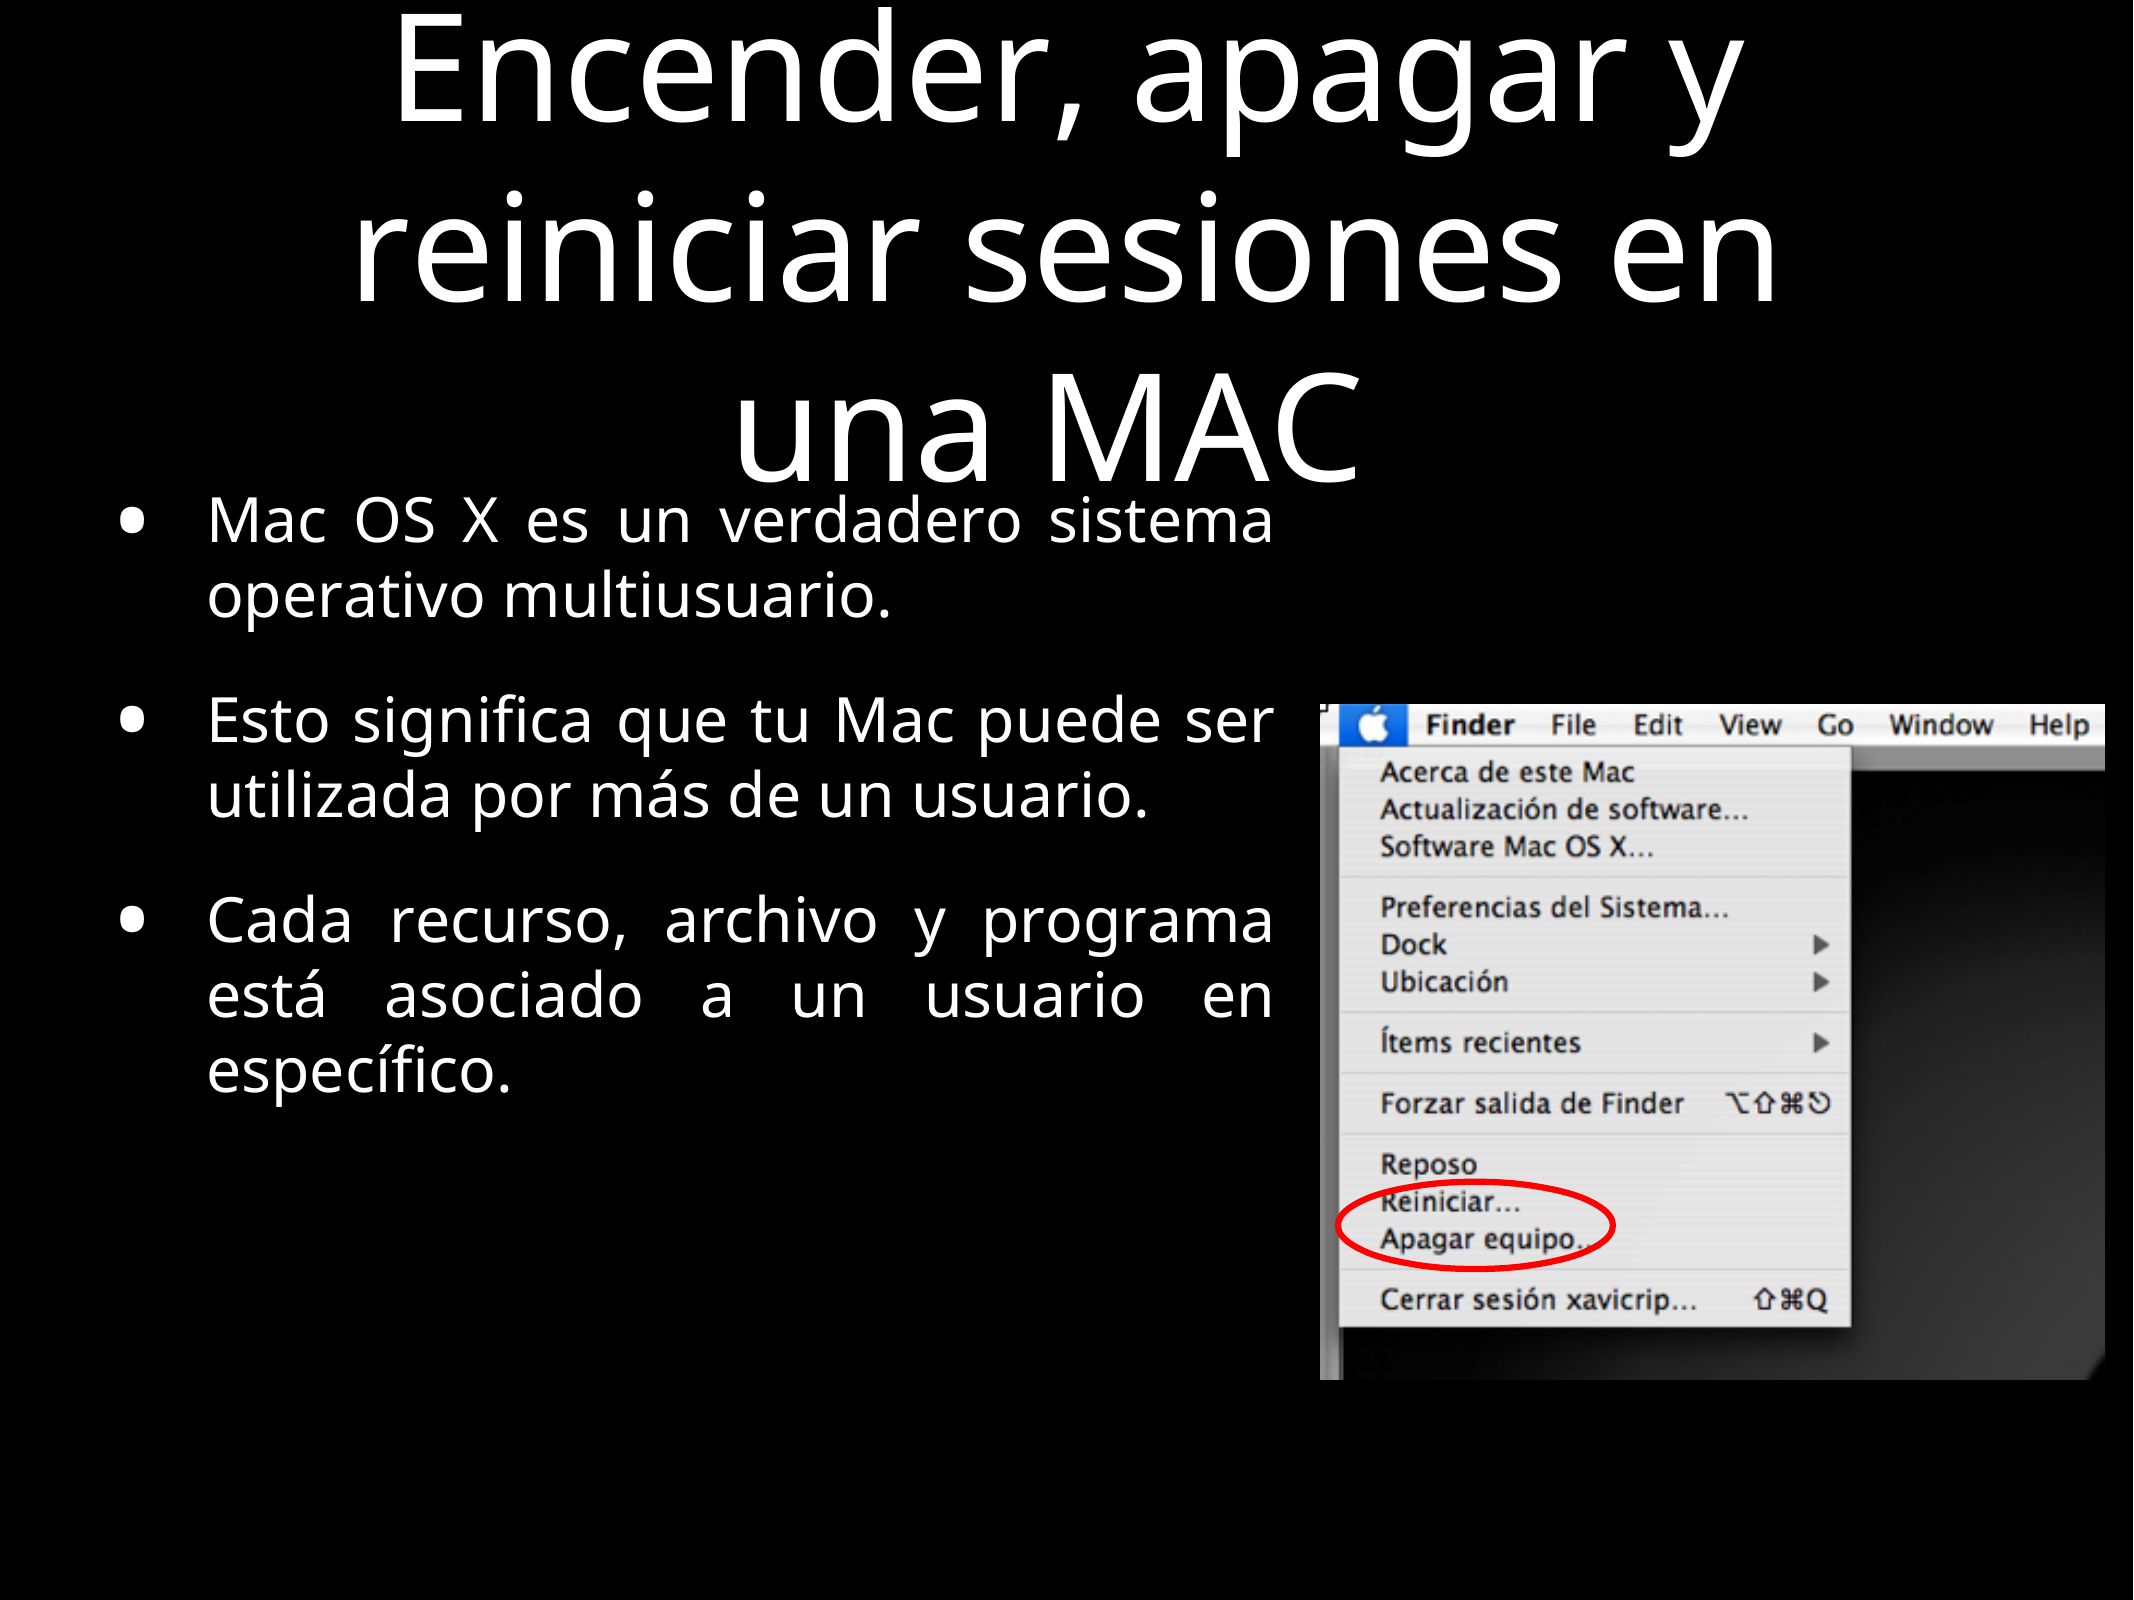

# Encender, apagar y reiniciar sesiones en una MAC
Mac OS X es un verdadero sistema operativo multiusuario.
Esto significa que tu Mac puede ser utilizada por más de un usuario.
Cada recurso, archivo y programa está asociado a un usuario en específico.